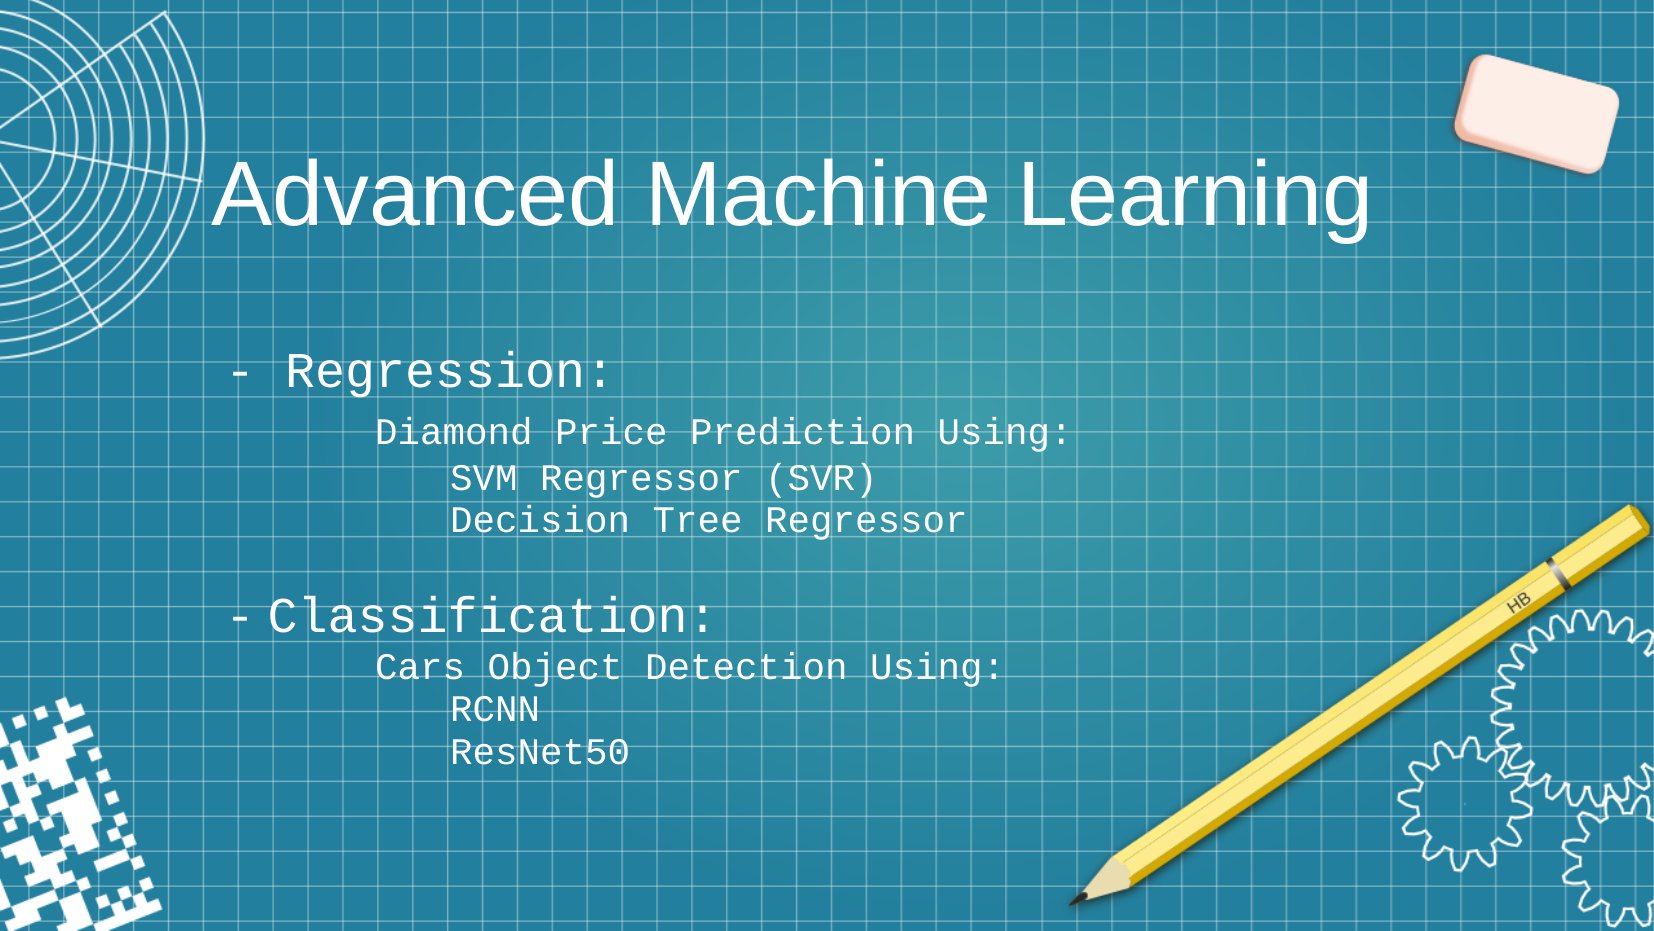

# Advanced Machine Learning
- Regression:
		Diamond Price Prediction Using:
			SVM Regressor (SVR)
			Decision Tree Regressor
- Classification:
		Cars Object Detection Using:
			RCNN
			ResNet50